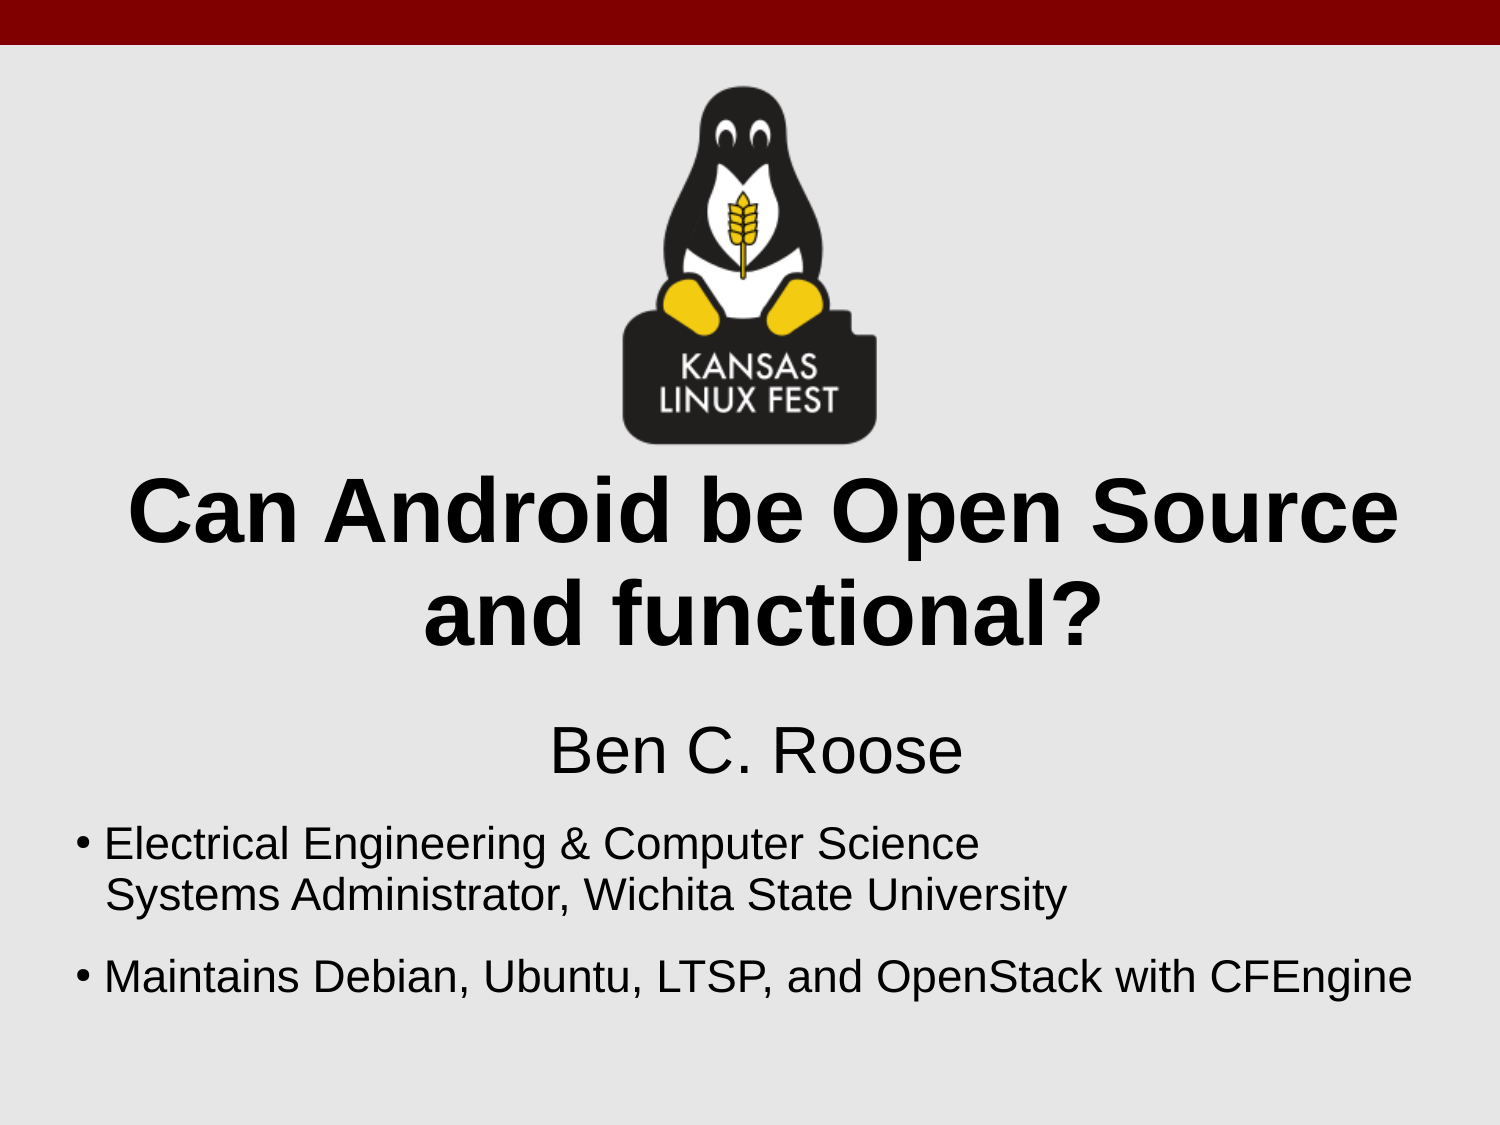

# Can Android be Open Source and functional?
Ben C. Roose
 Electrical Engineering & Computer Science
Systems Administrator, Wichita State University
 Maintains Debian, Ubuntu, LTSP, and OpenStack with CFEngine